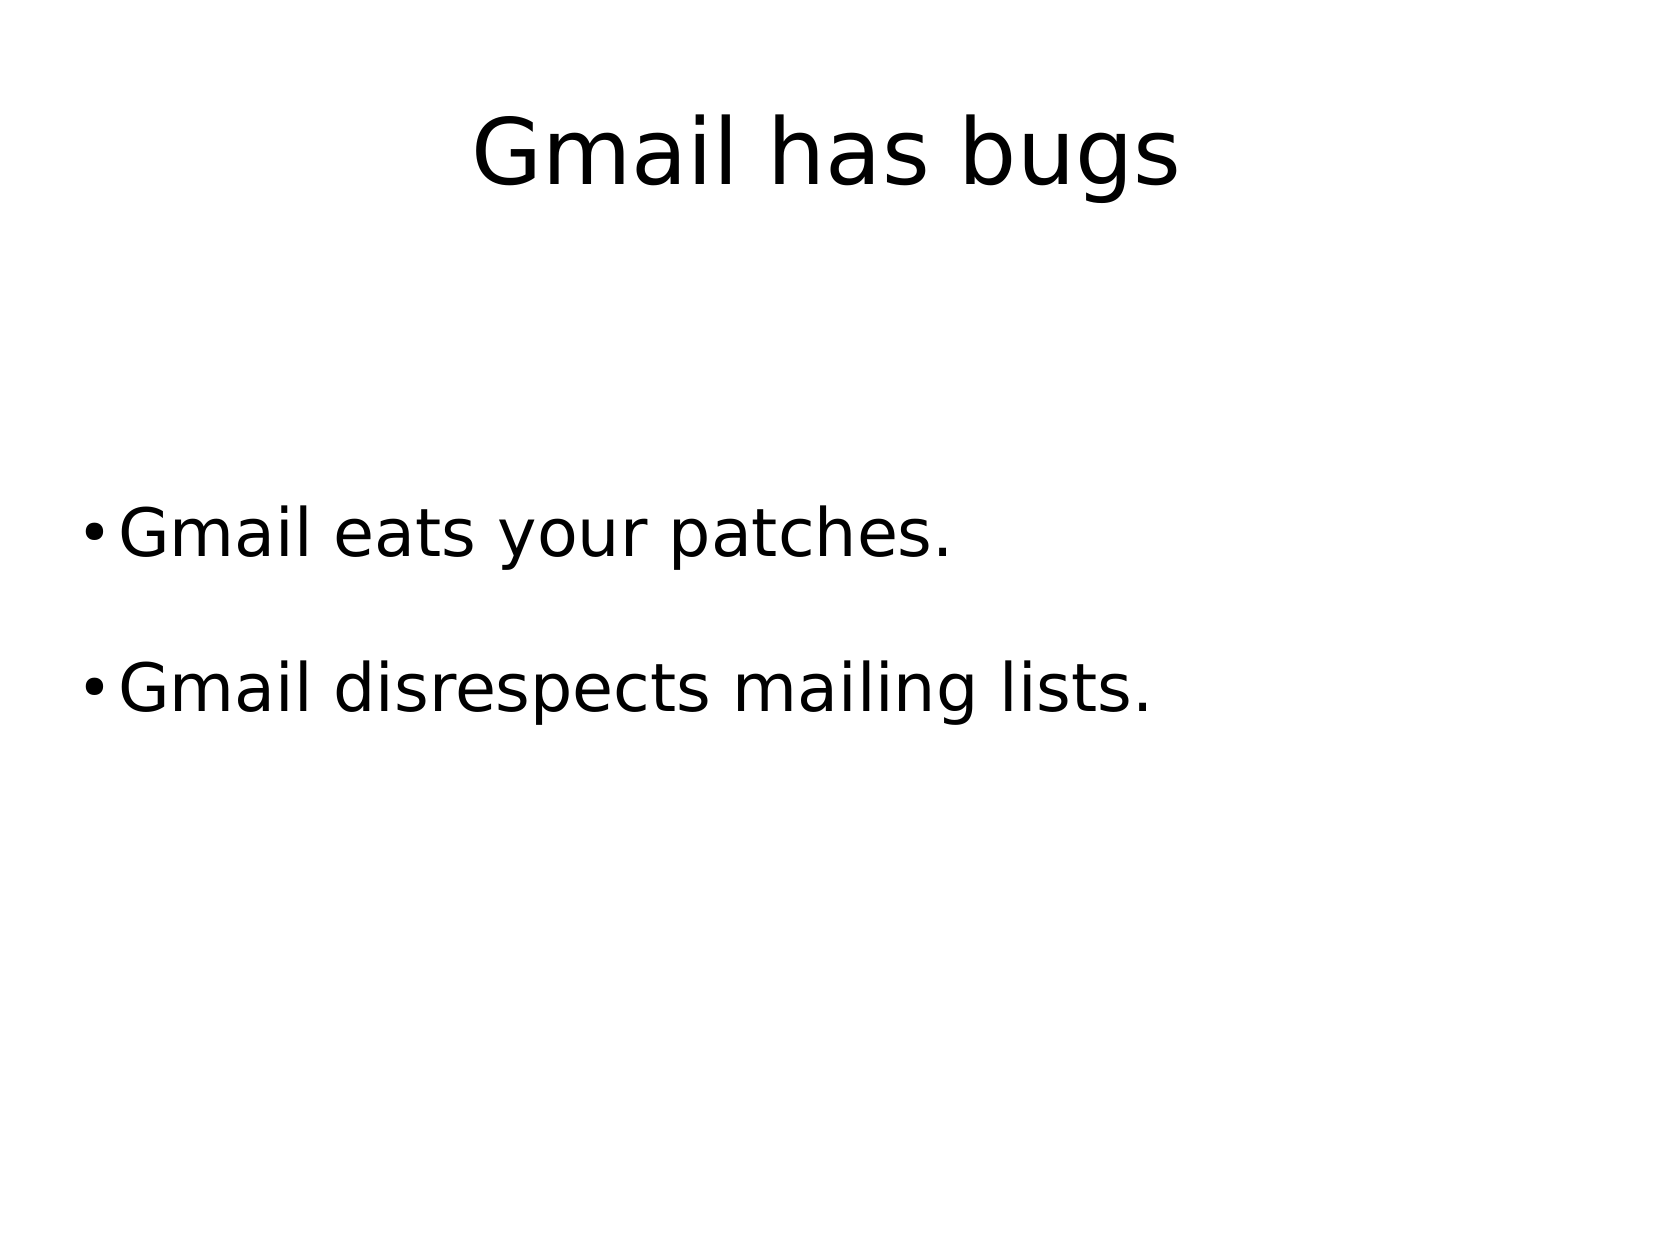

# Gmail has bugs
Gmail eats your patches.
Gmail disrespects mailing lists.